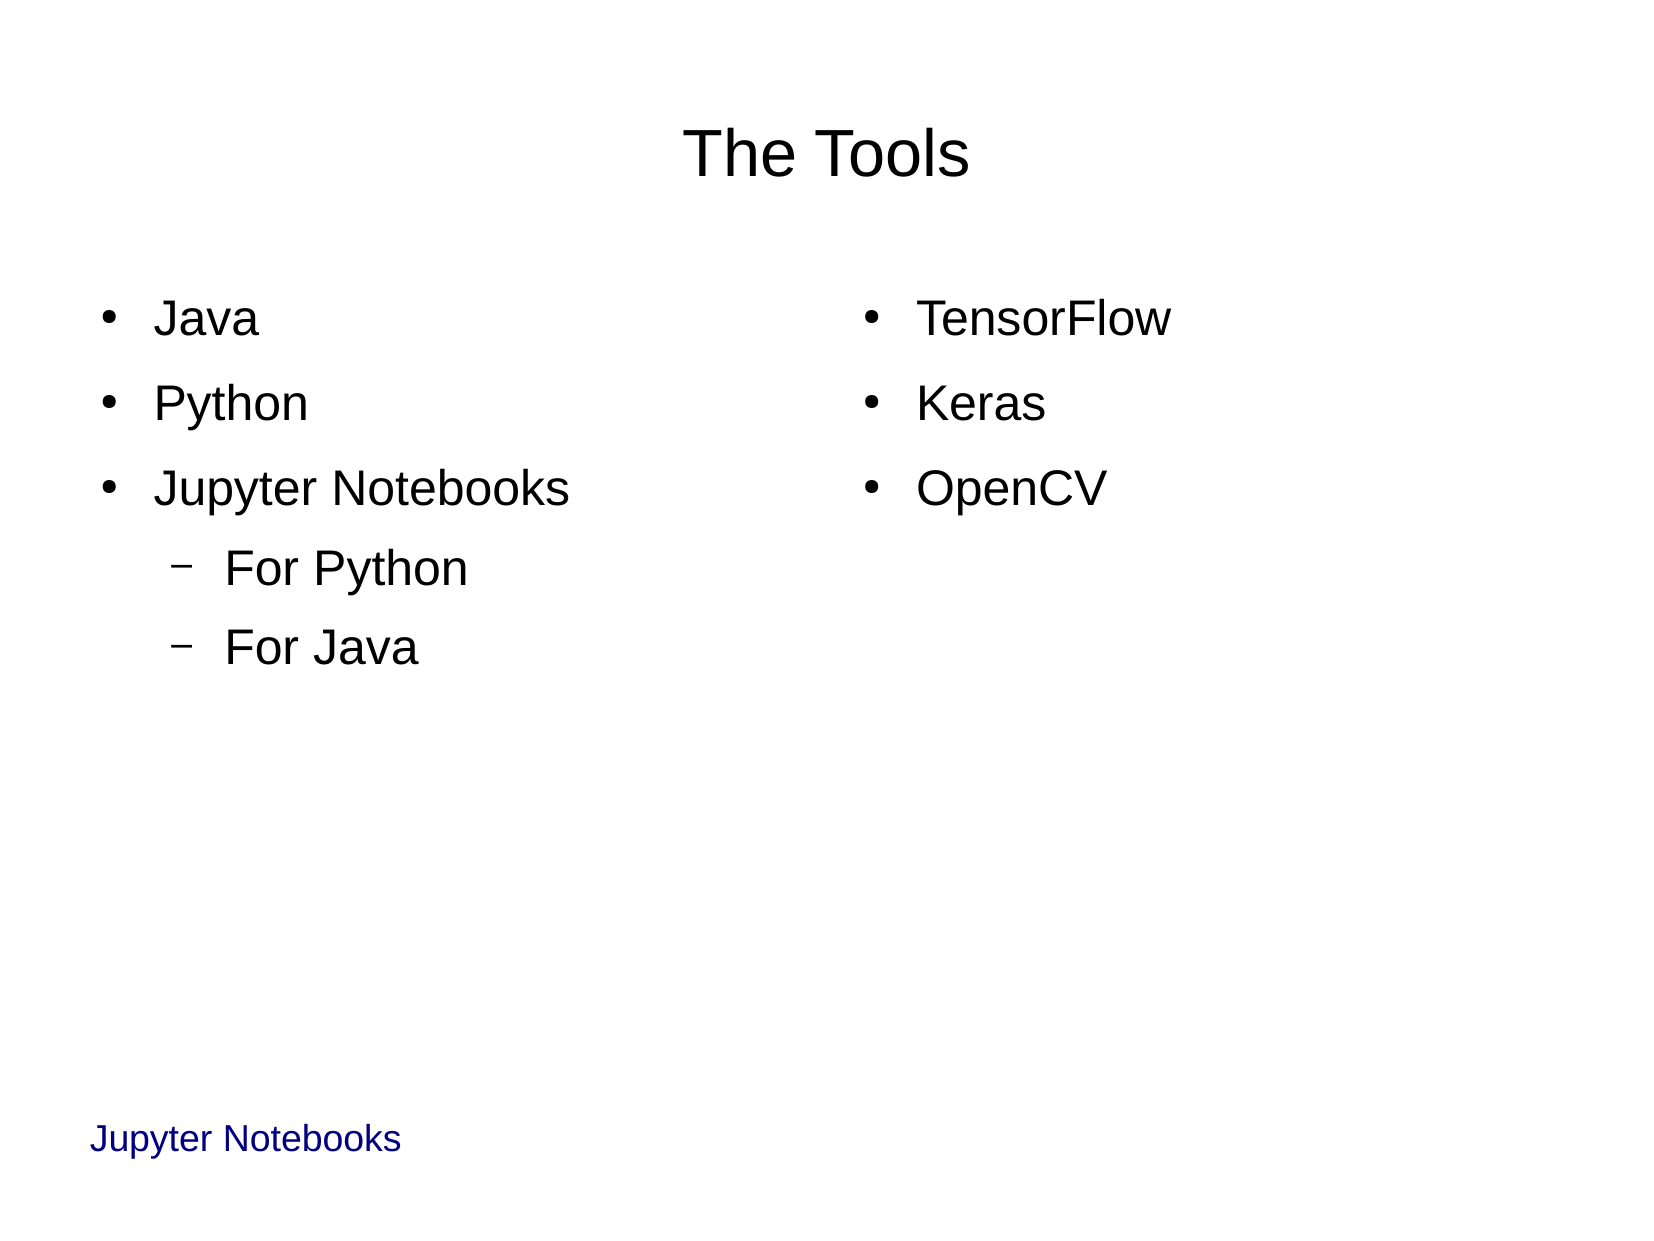

# The Tools
Java
Python
Jupyter Notebooks
For Python
For Java
TensorFlow
Keras
OpenCV
Jupyter Notebooks